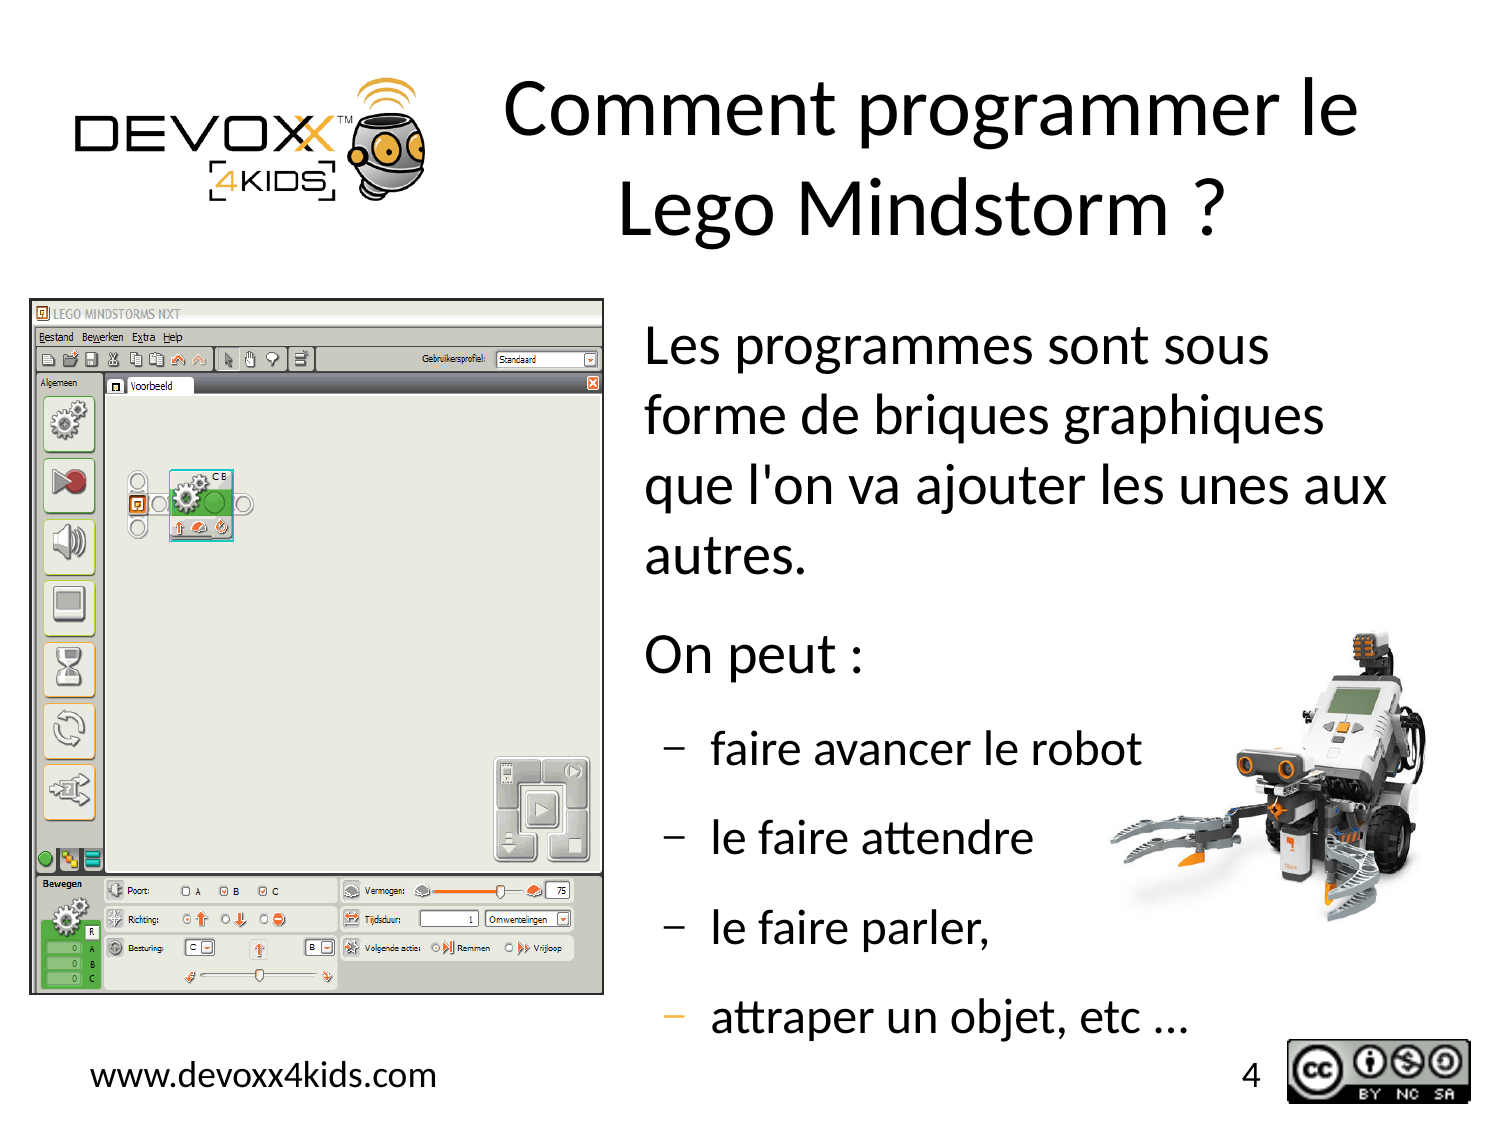

# Comment programmer le Lego Mindstorm ?
Les programmes sont sous forme de briques graphiques que l'on va ajouter les unes aux autres.
On peut :
faire avancer le robot
le faire attendre
le faire parler,
attraper un objet, etc ...